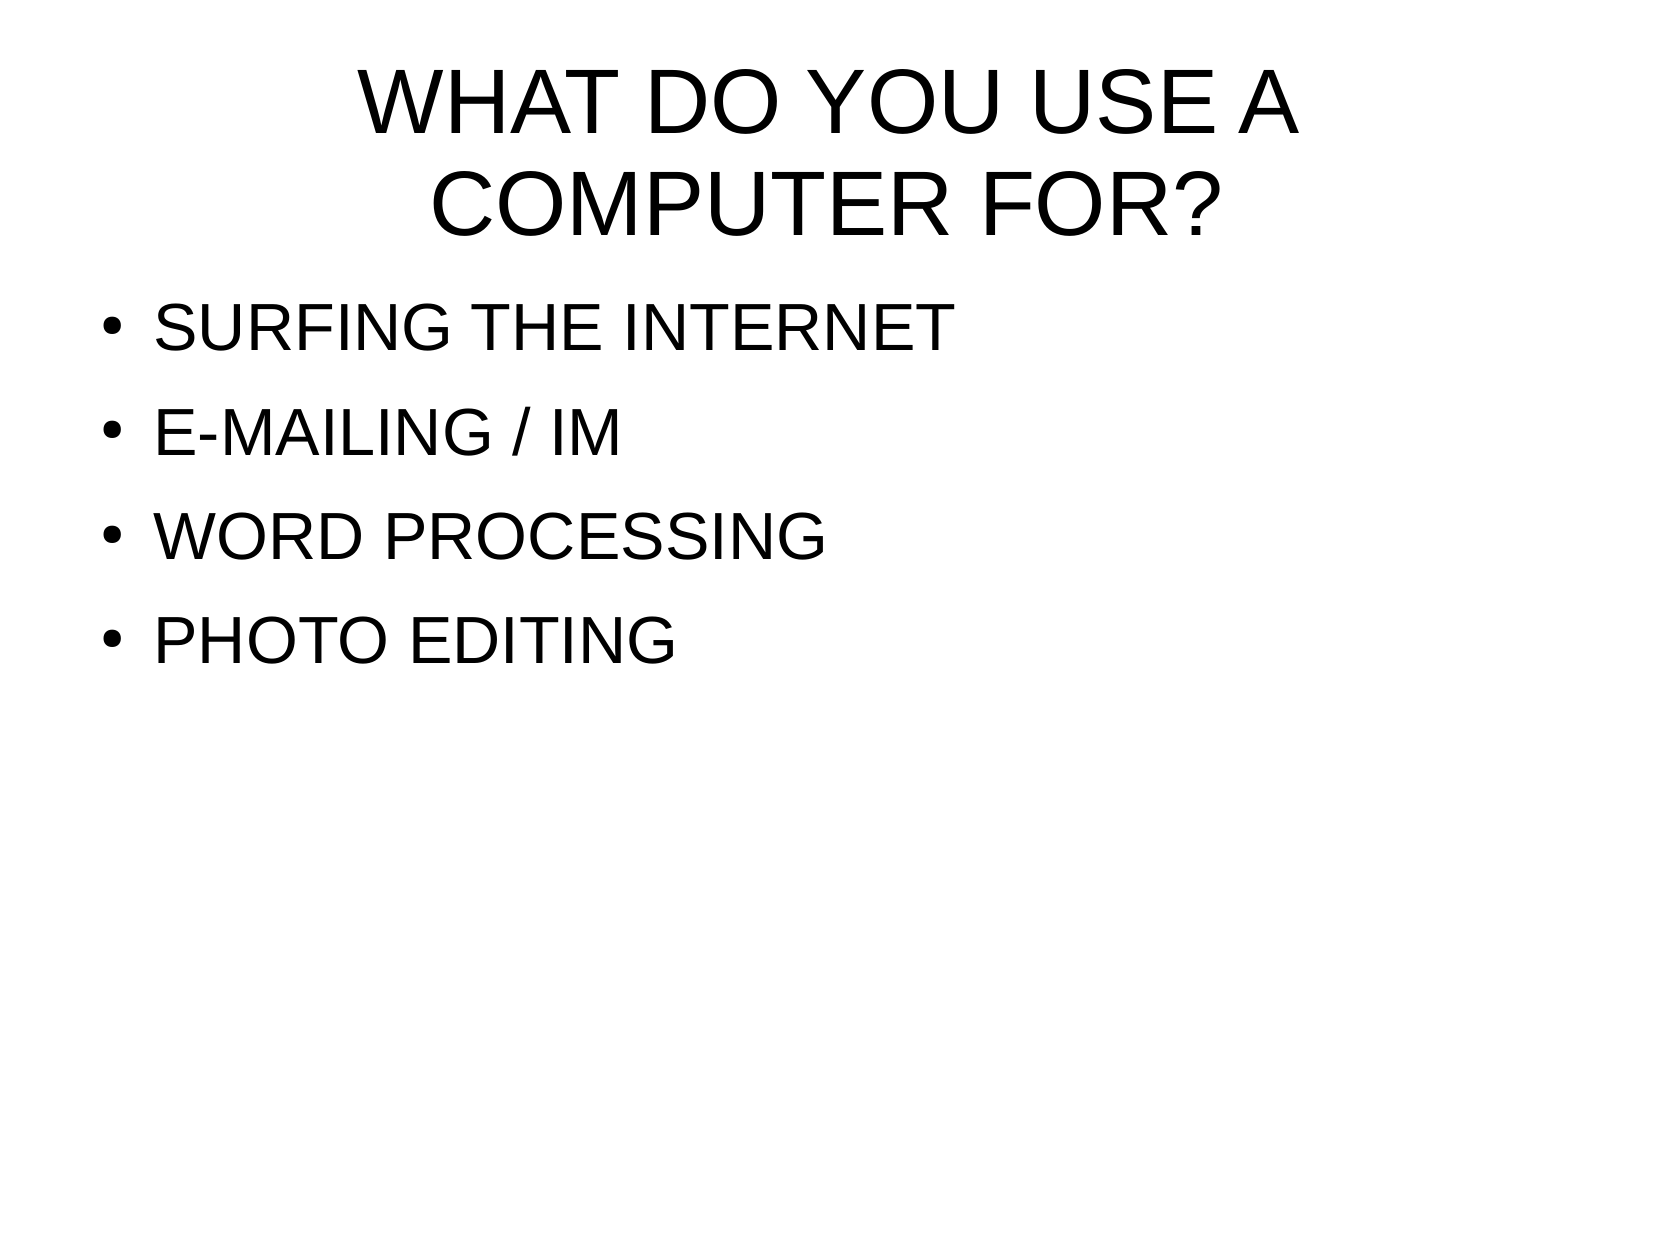

# WHAT DO YOU USE A COMPUTER FOR?
SURFING THE INTERNET
E-MAILING / IM
WORD PROCESSING
PHOTO EDITING